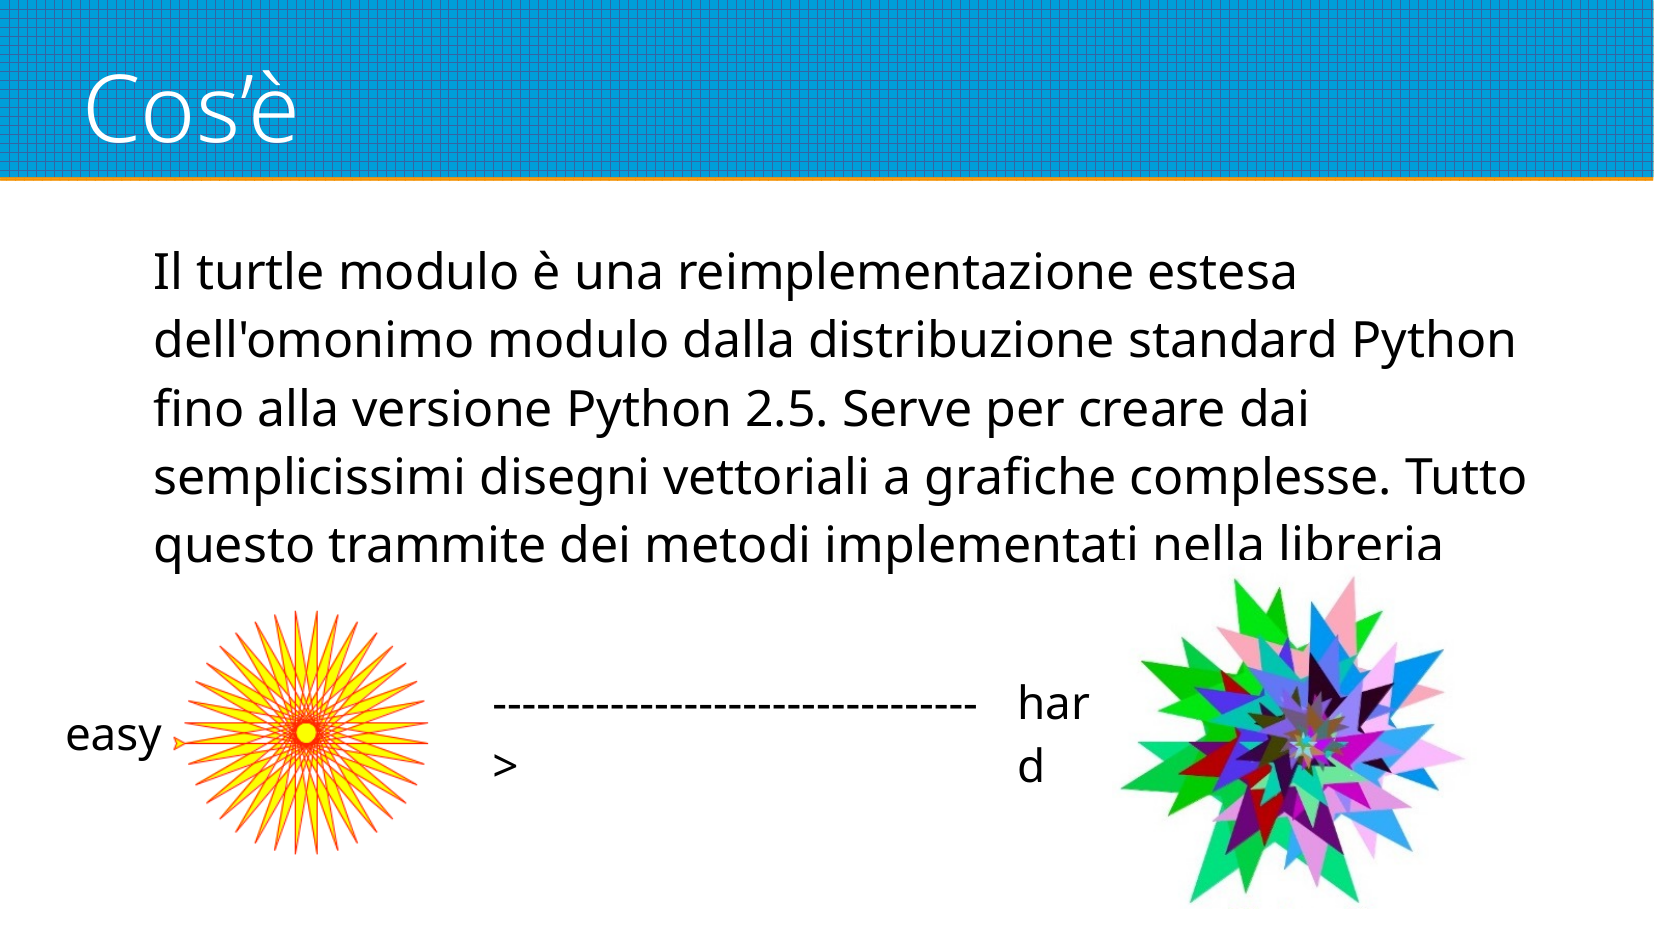

# Cos’è
Il turtle modulo è una reimplementazione estesa dell'omonimo modulo dalla distribuzione standard Python fino alla versione Python 2.5. Serve per creare dai semplicissimi disegni vettoriali a grafiche complesse. Tutto questo trammite dei metodi implementati nella libreria Turtle.
--------------------------------->
hard
easy